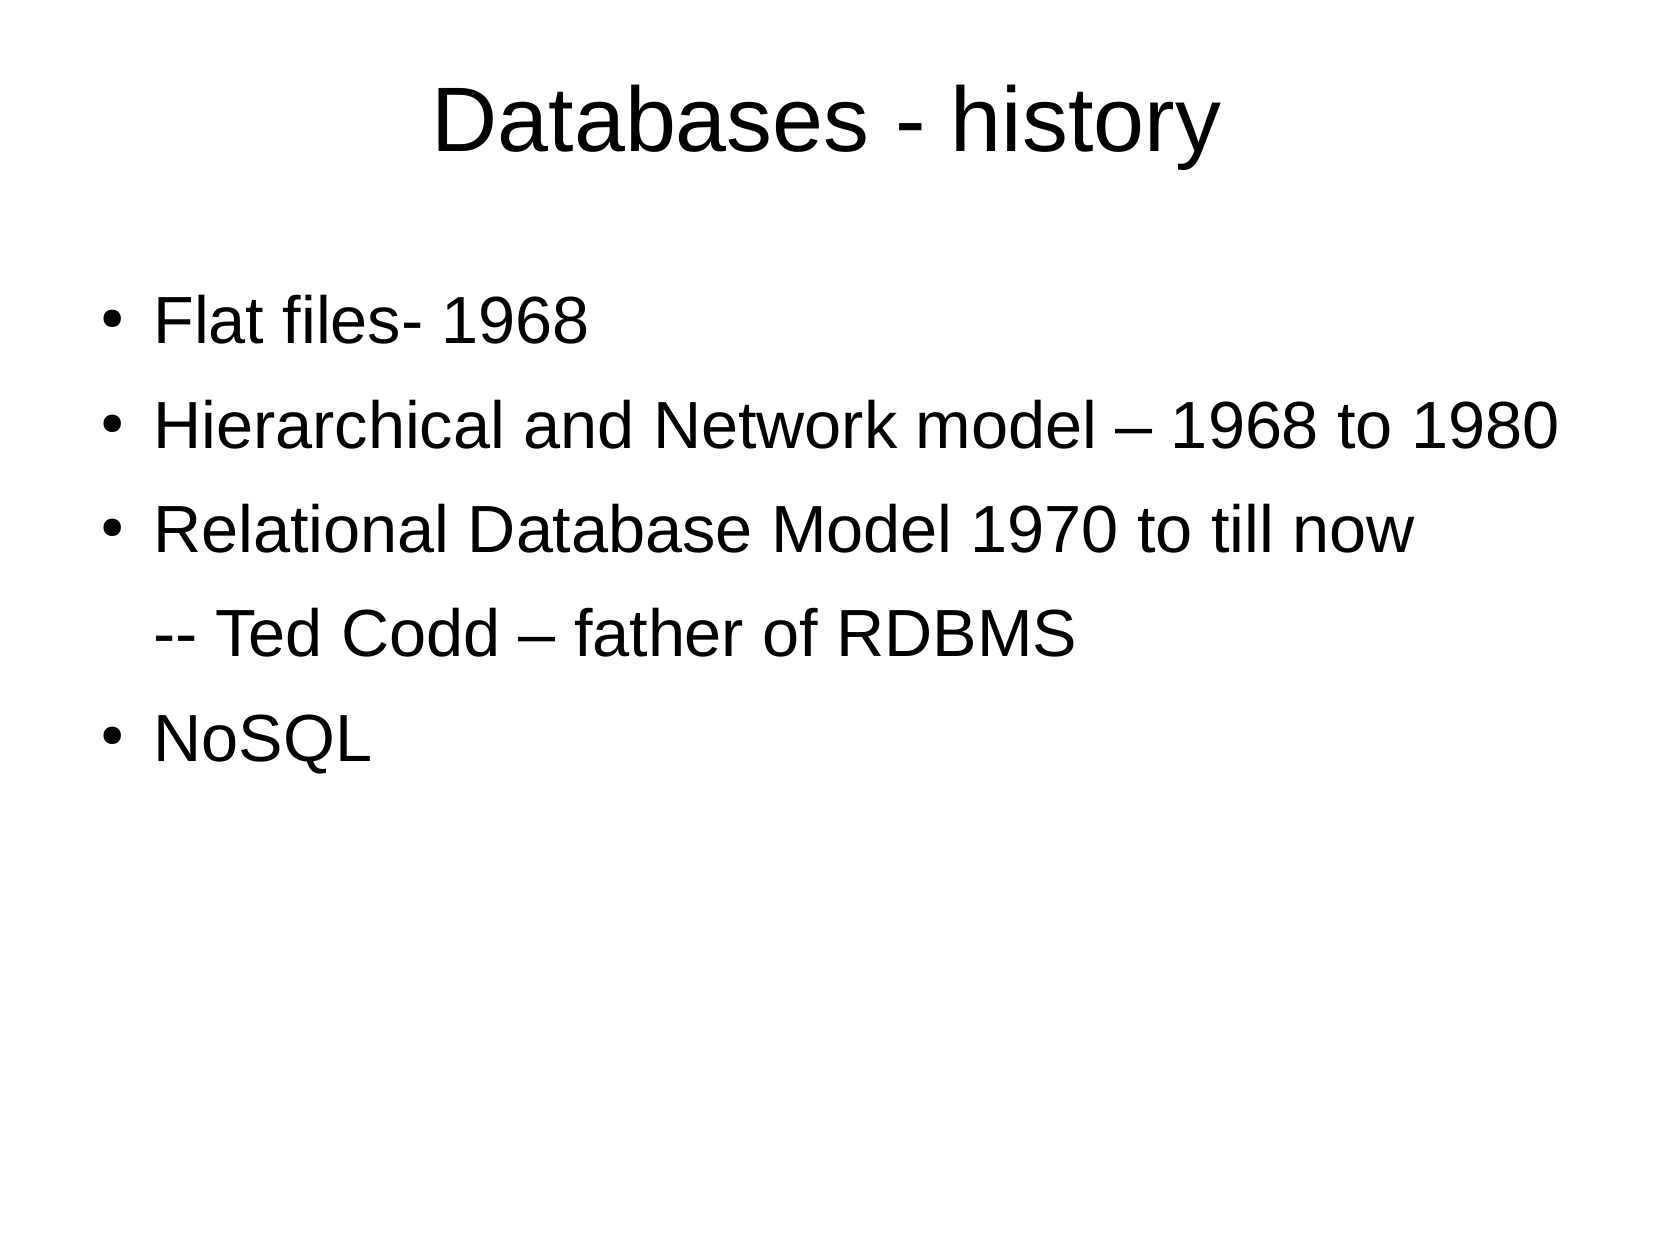

# Databases - history
Flat files- 1968
Hierarchical and Network model – 1968 to 1980
Relational Database Model 1970 to till now
-- Ted Codd – father of RDBMS
NoSQL